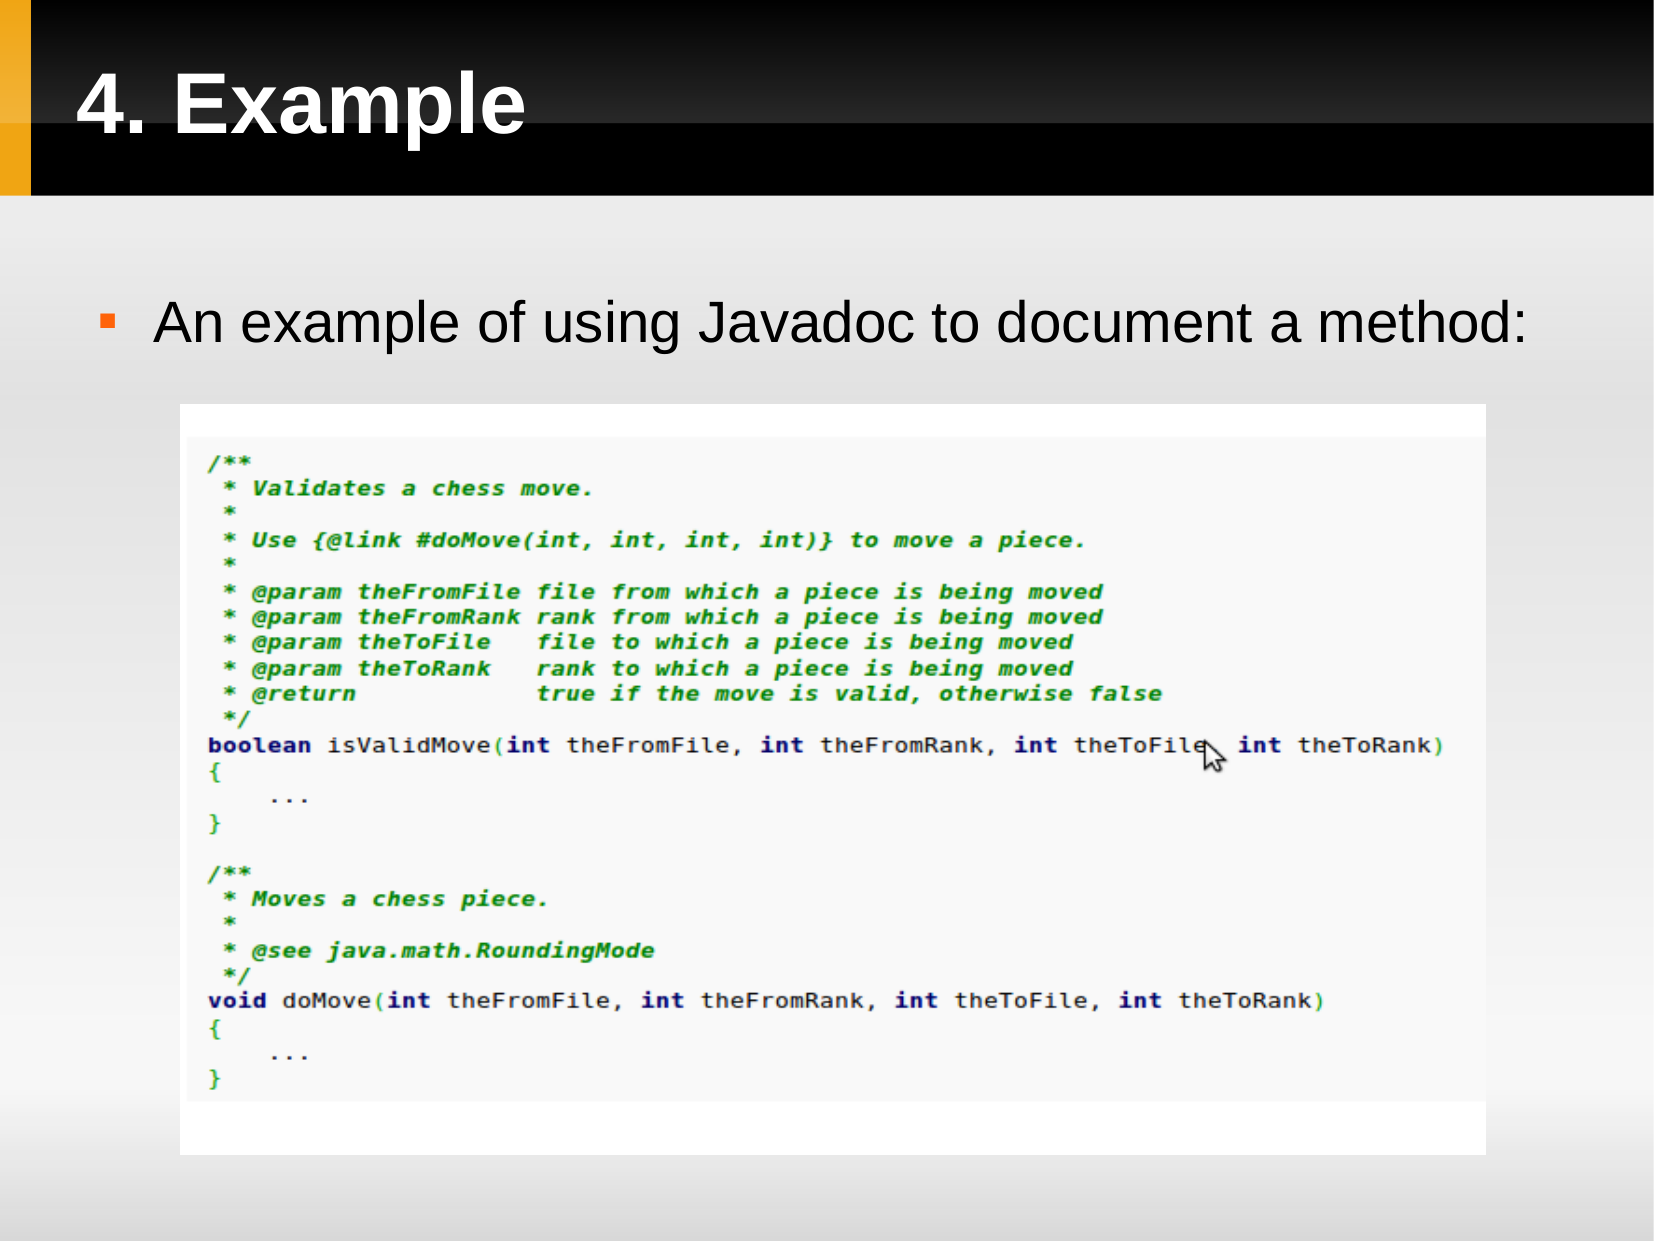

# 4. Example
An example of using Javadoc to document a method: